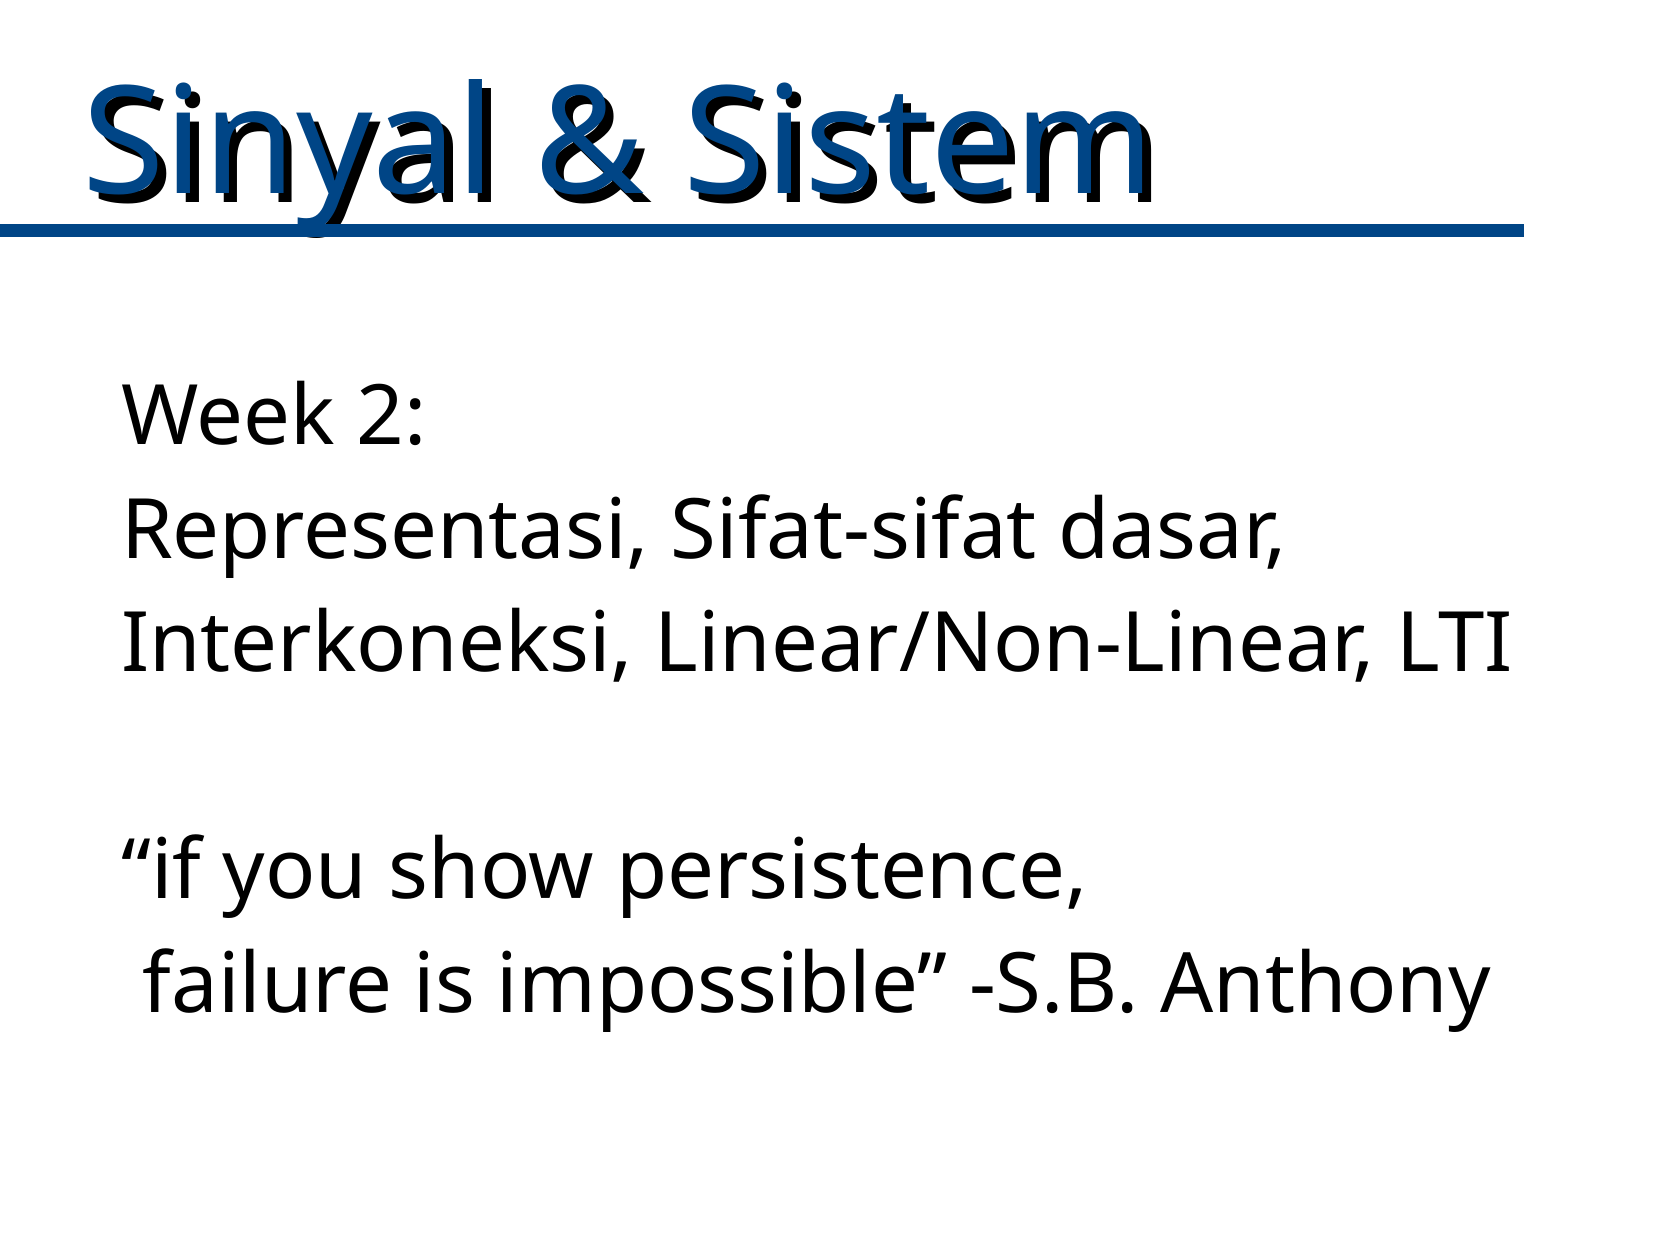

# Sinyal & Sistem
Week 2:
Representasi, Sifat-sifat dasar,
Interkoneksi, Linear/Non-Linear, LTI
“if you show persistence,
 failure is impossible” -S.B. Anthony
@btatmaja, based on D. Prananto works